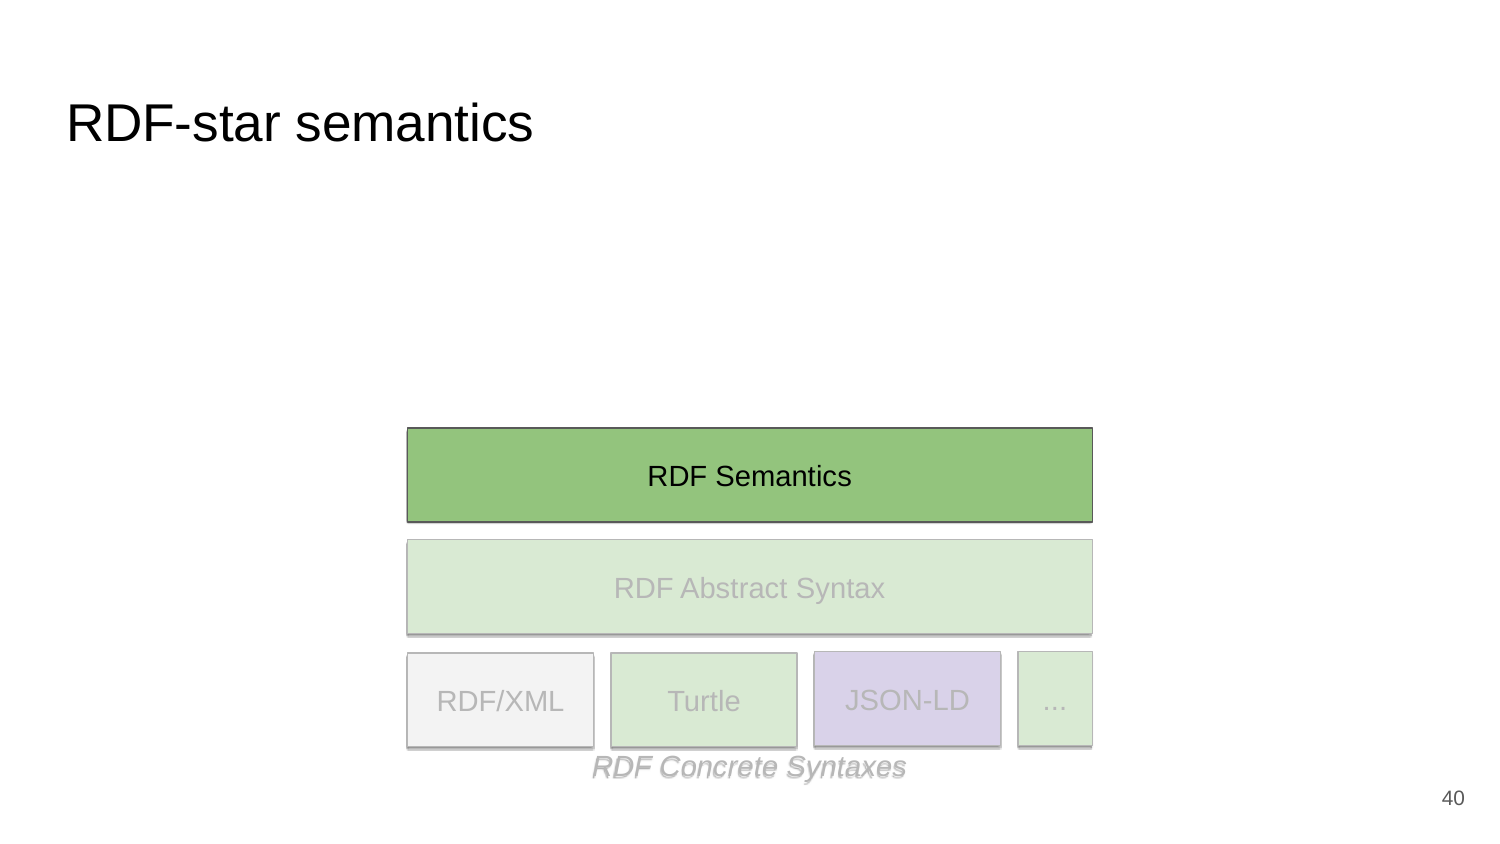

# RDF-star semantics
RDF Semantics
RDF Abstract Syntax
JSON-LD
...
RDF/XML
Turtle
RDF Concrete Syntaxes